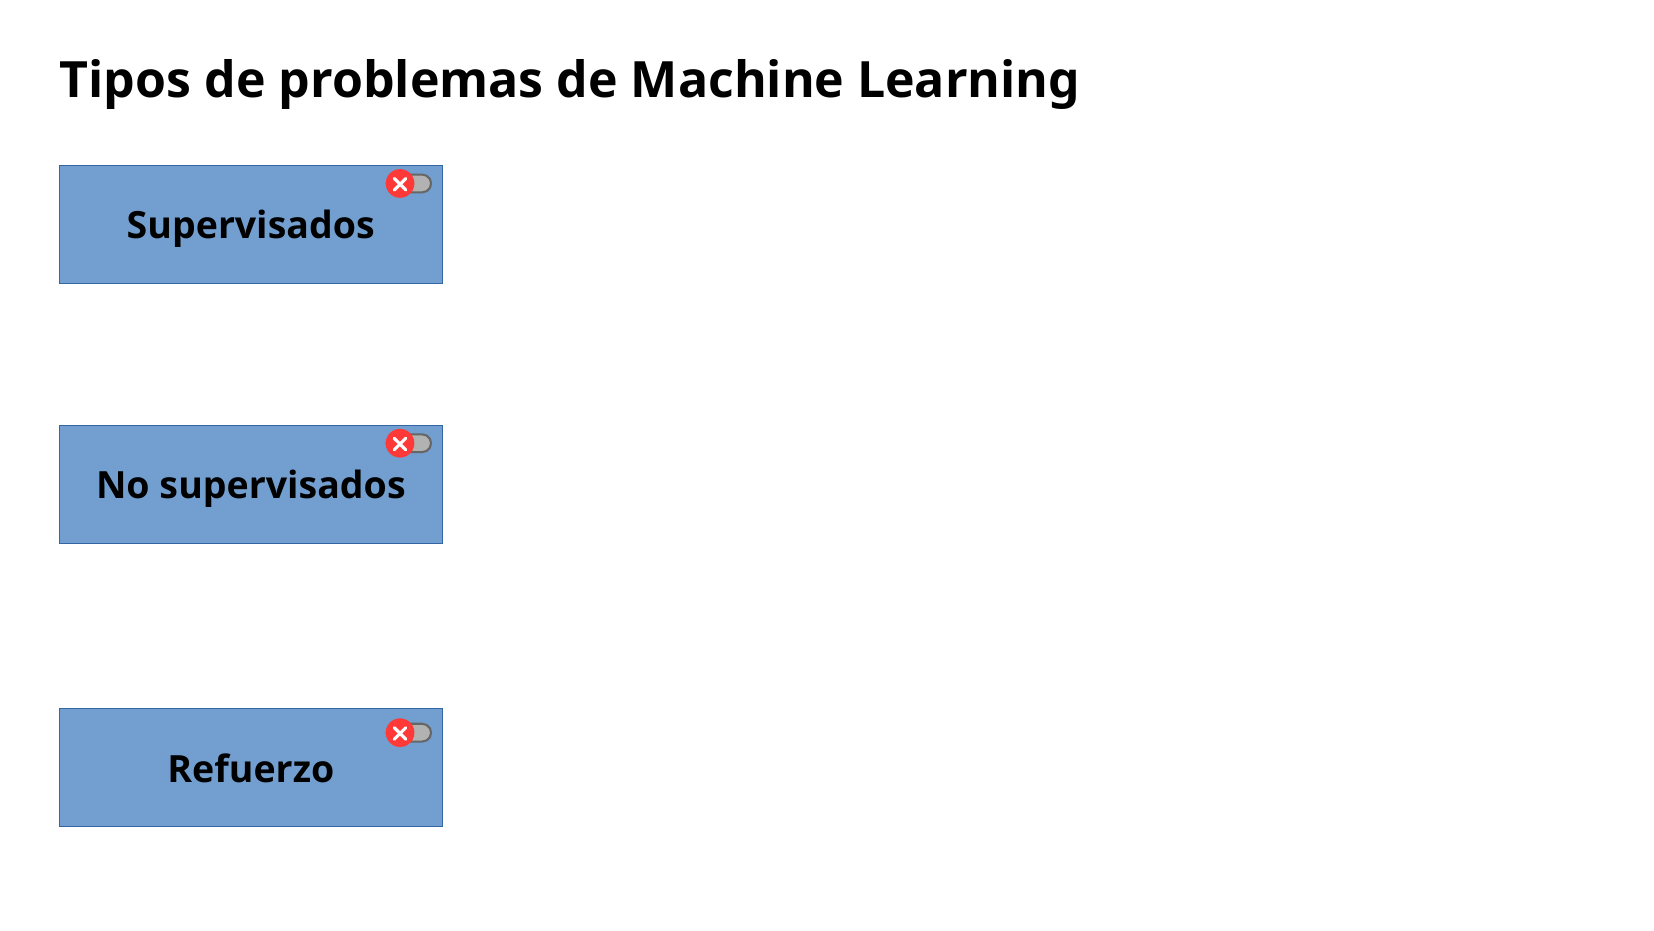

Tipos de problemas de Machine Learning
Supervisados
No supervisados
Refuerzo